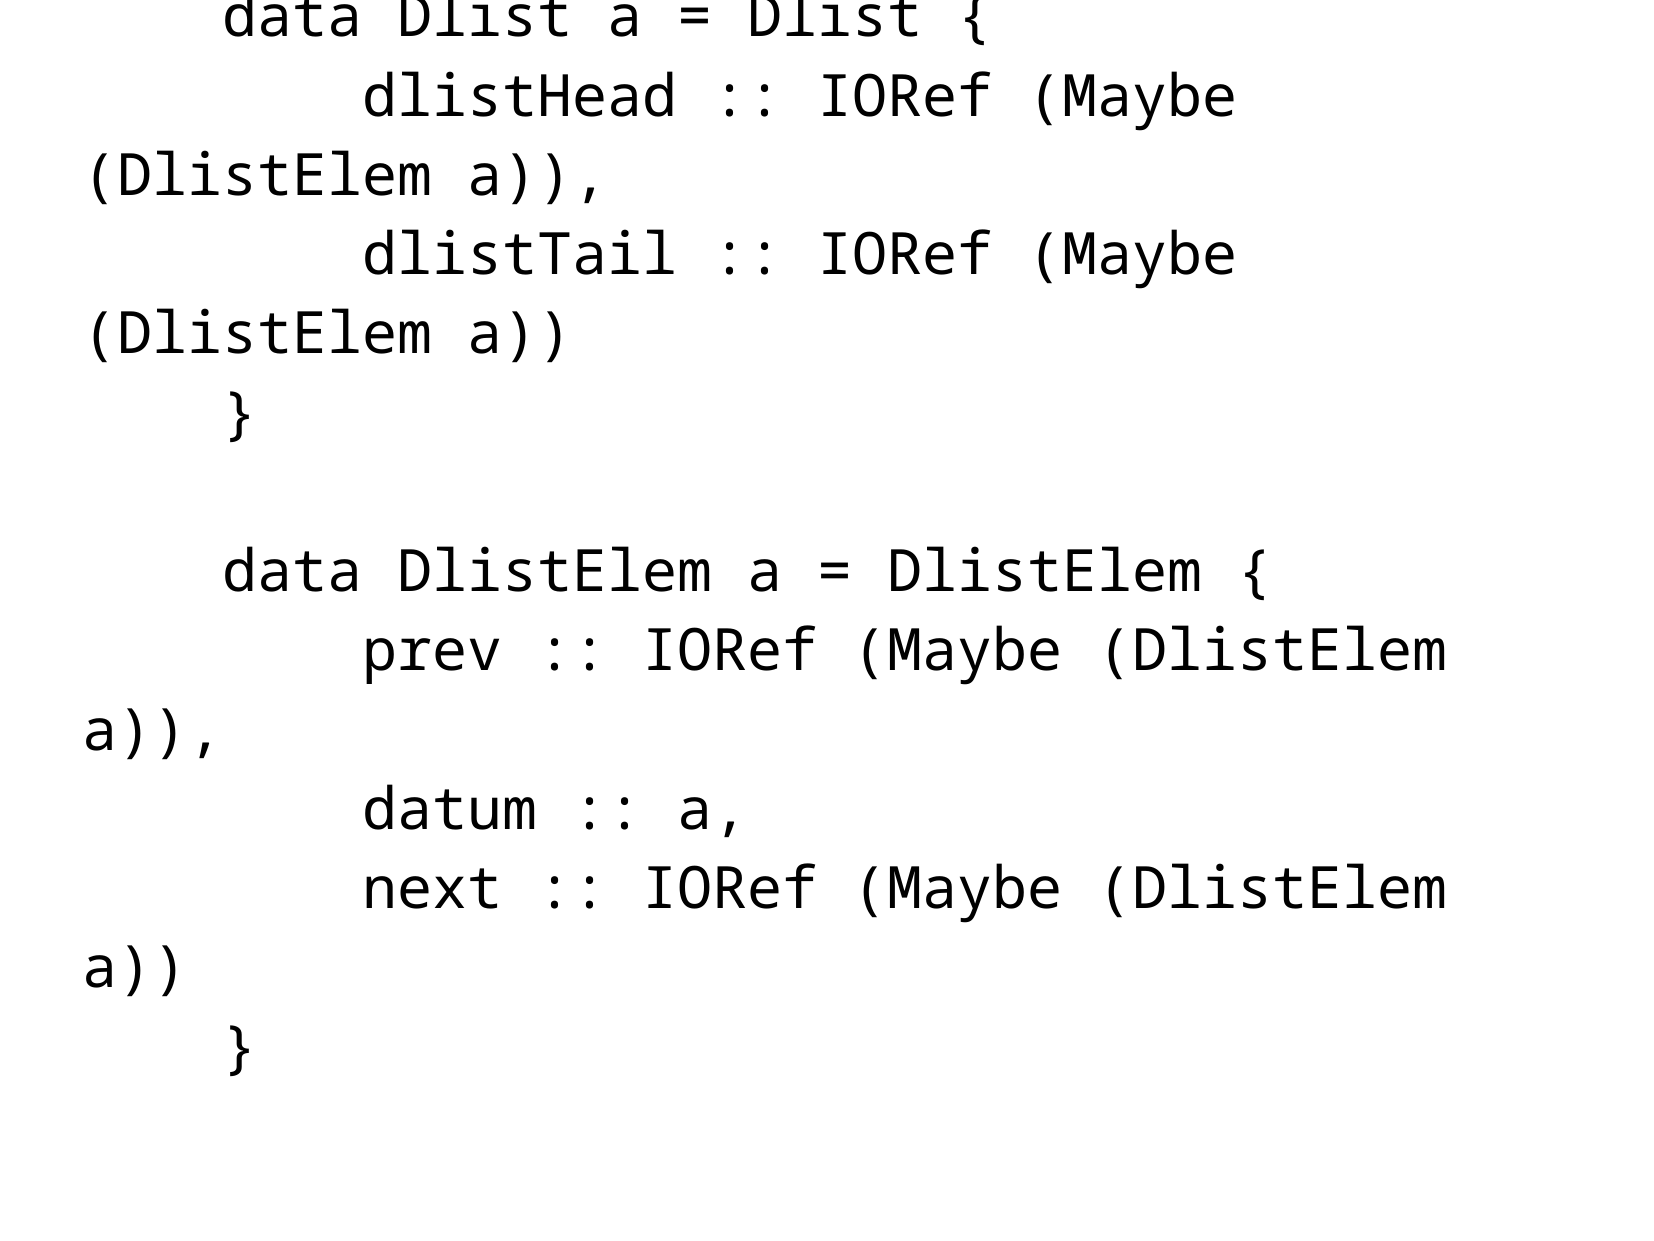

# data Dlist a = Dlist {
 dlistHead :: IORef (Maybe (DlistElem a)),
 dlistTail :: IORef (Maybe (DlistElem a))
 }
 data DlistElem a = DlistElem {
 prev :: IORef (Maybe (DlistElem a)),
 datum :: a,
 next :: IORef (Maybe (DlistElem a))
 }